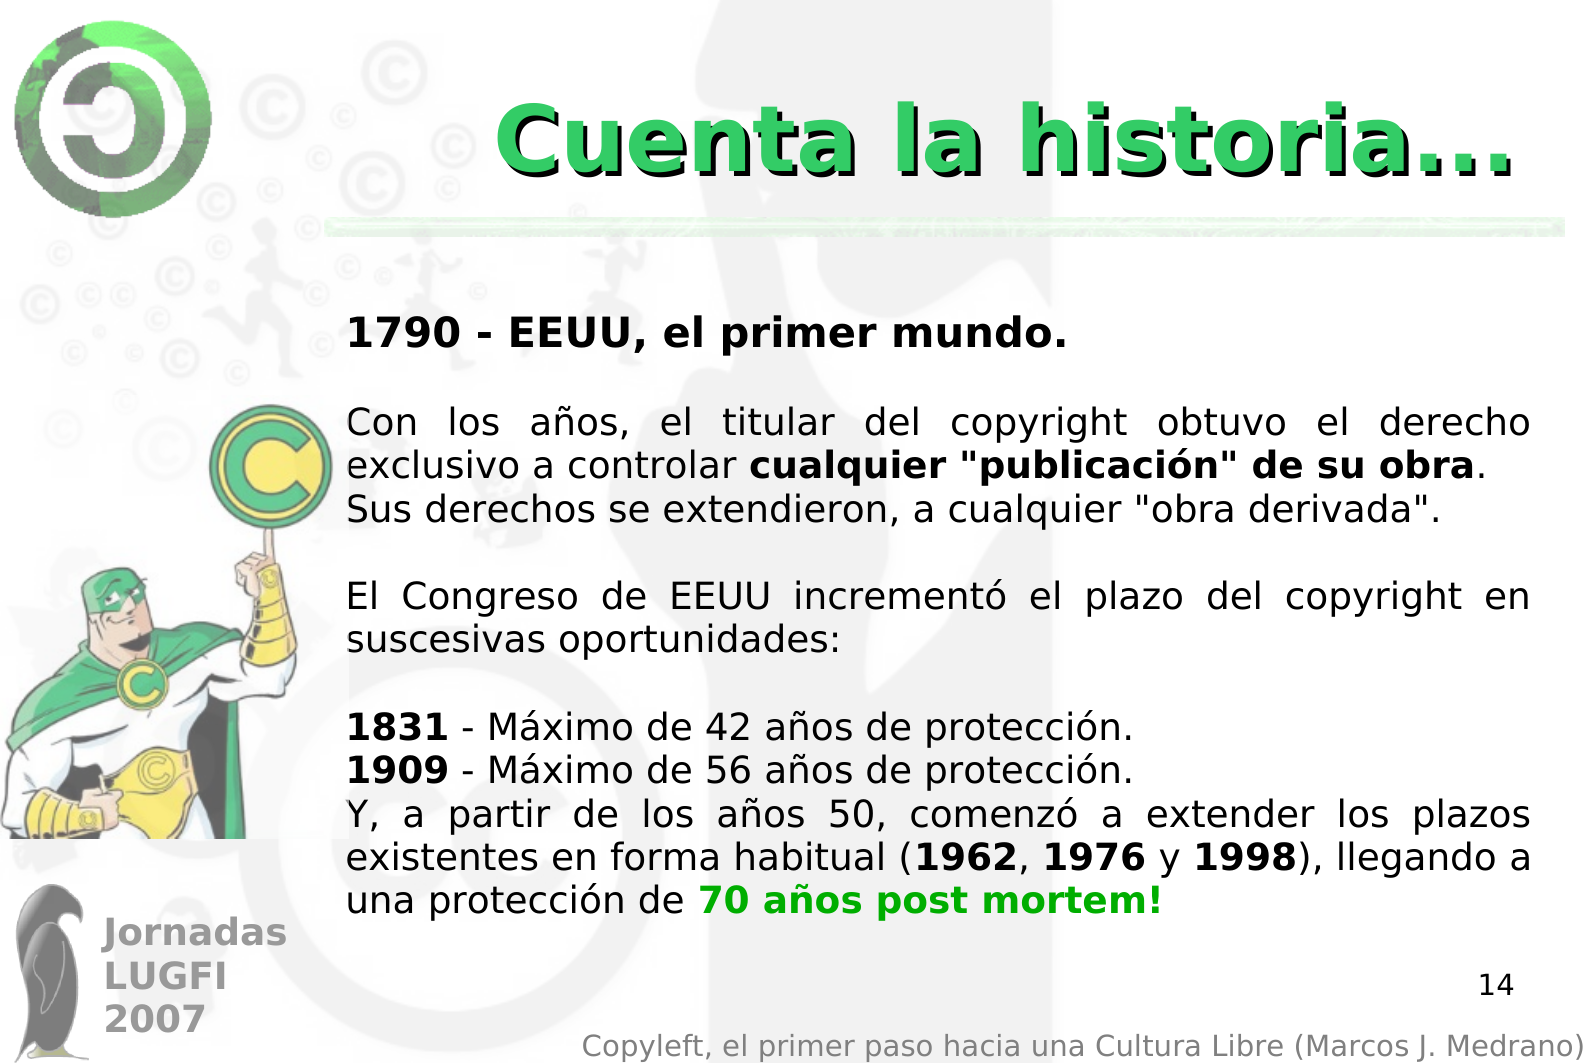

Cuenta la historia...
1790 - EEUU, el primer mundo.
Con los años, el titular del copyright obtuvo el derecho exclusivo a controlar cualquier "publicación" de su obra.
Sus derechos se extendieron, a cualquier "obra derivada".
El Congreso de EEUU incrementó el plazo del copyright en suscesivas oportunidades:
1831 - Máximo de 42 años de protección.
1909 - Máximo de 56 años de protección.
Y, a partir de los años 50, comenzó a extender los plazos existentes en forma habitual (1962, 1976 y 1998), llegando a una protección de 70 años post mortem!
14